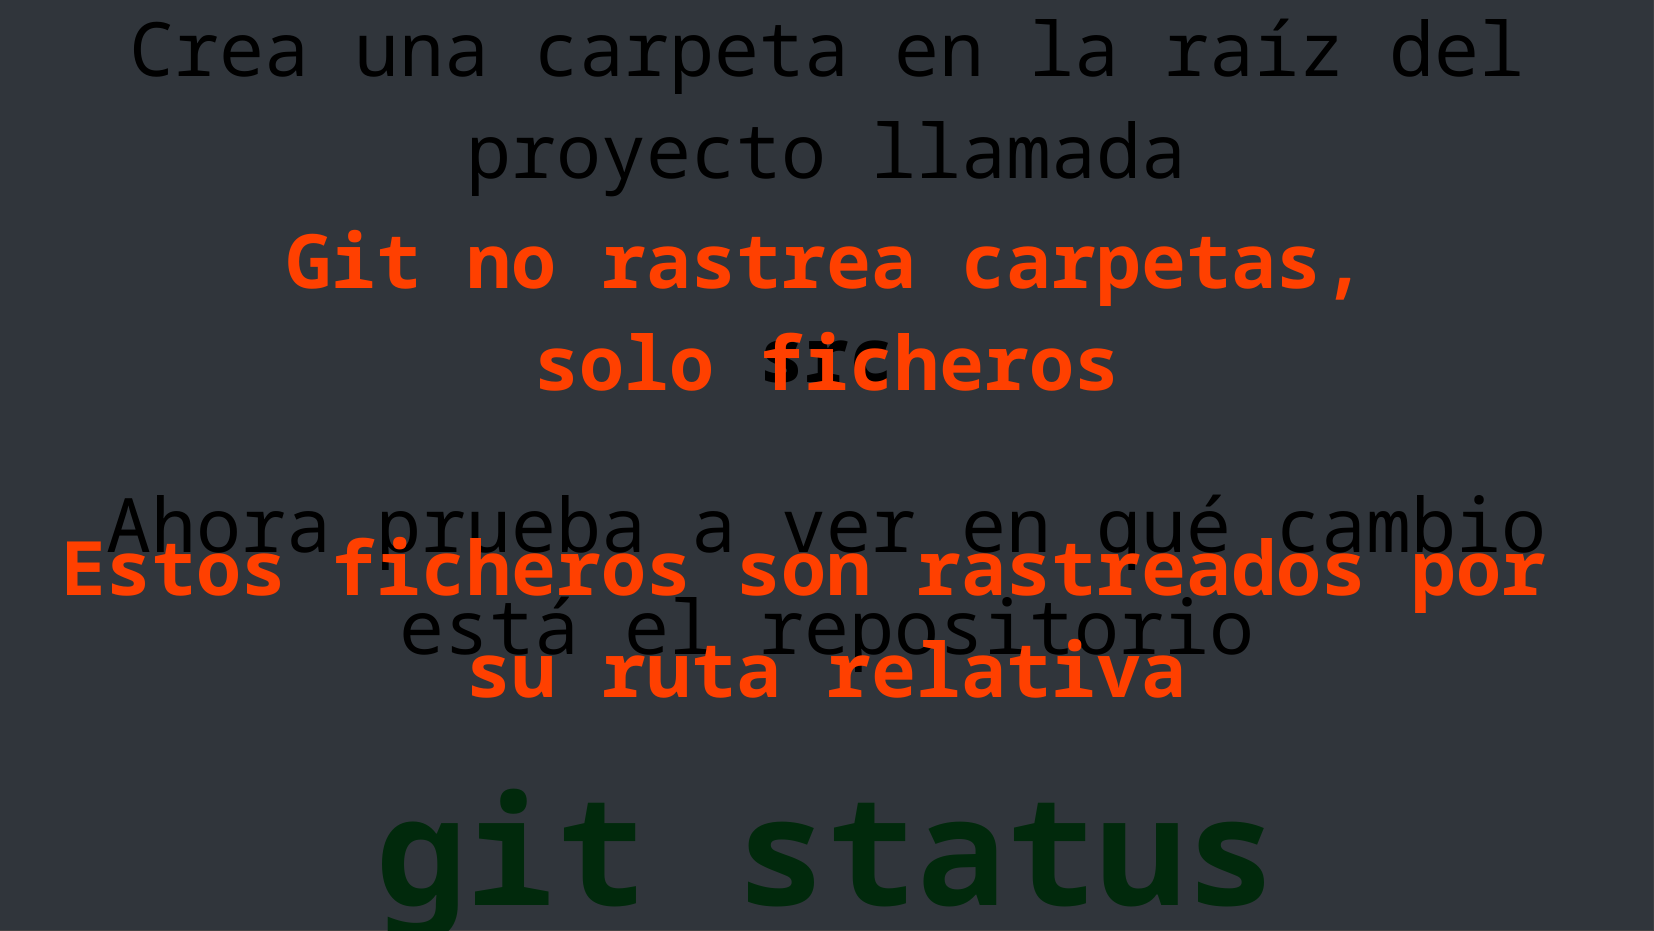

Git no rastrea carpetas,
solo ficheros
Estos ficheros son rastreados por
su ruta relativa
# Crea una carpeta en la raíz del proyecto llamada
src
Ahora prueba a ver en qué cambio está el repositorio
git status